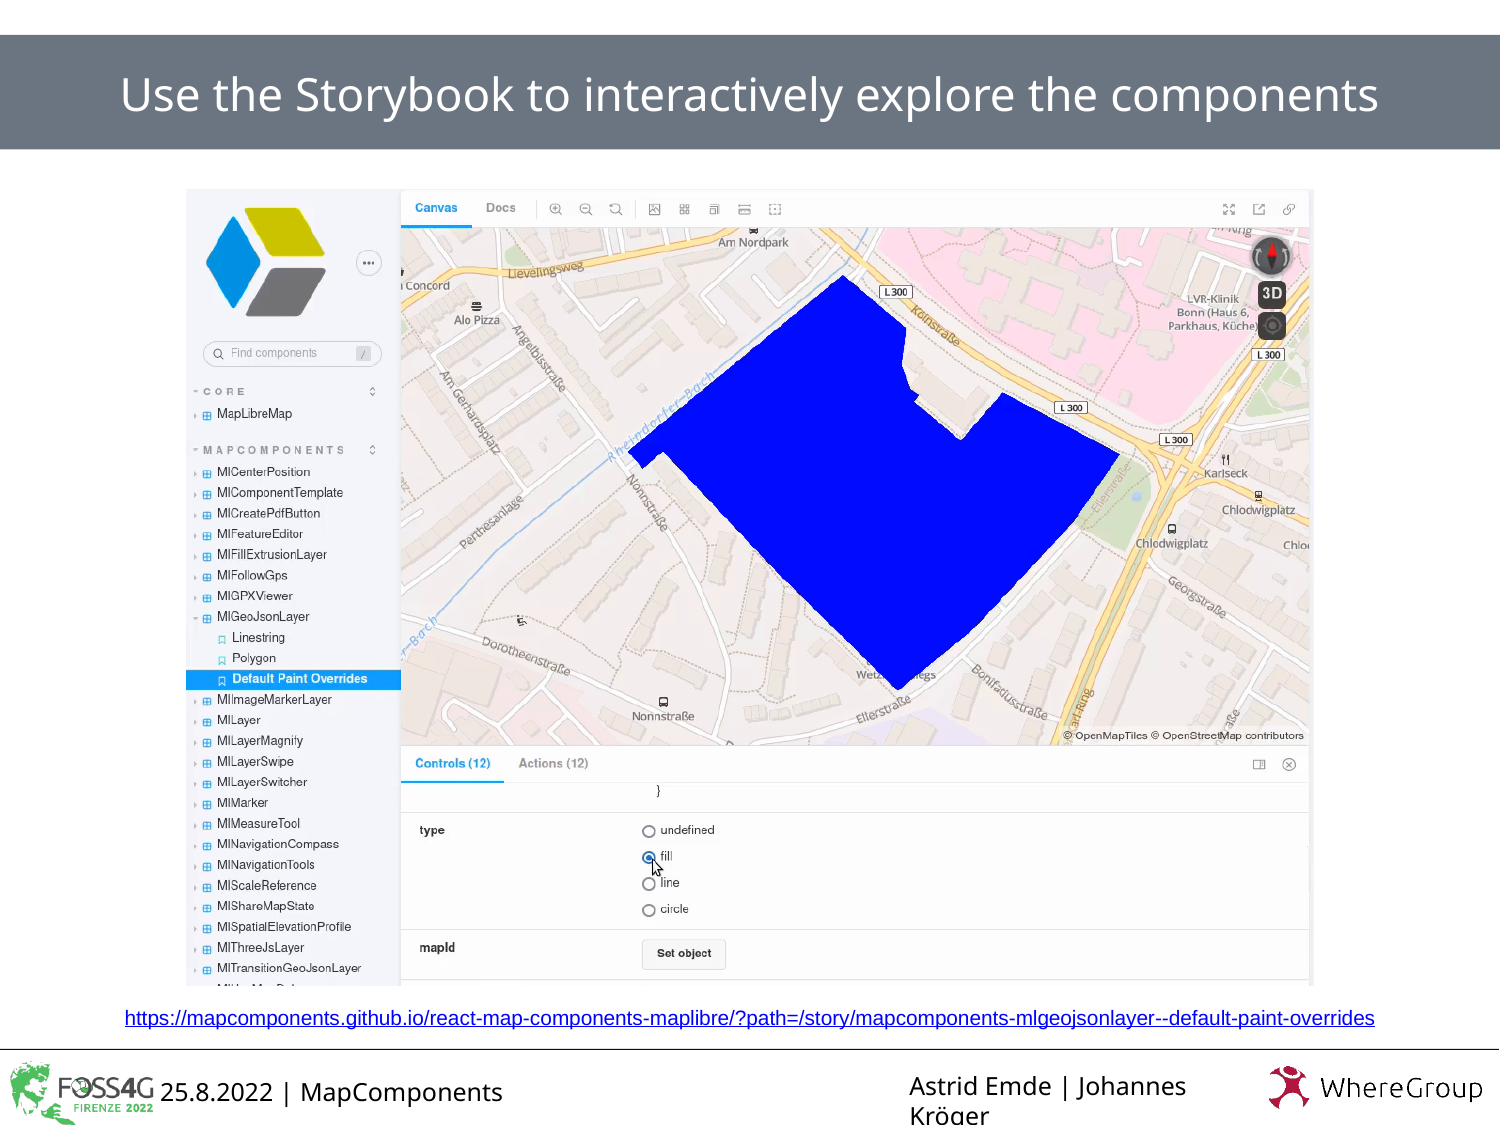

Use the Storybook to interactively explore the components
https://mapcomponents.github.io/react-map-components-maplibre/?path=/story/mapcomponents-mlgeojsonlayer--default-paint-overrides